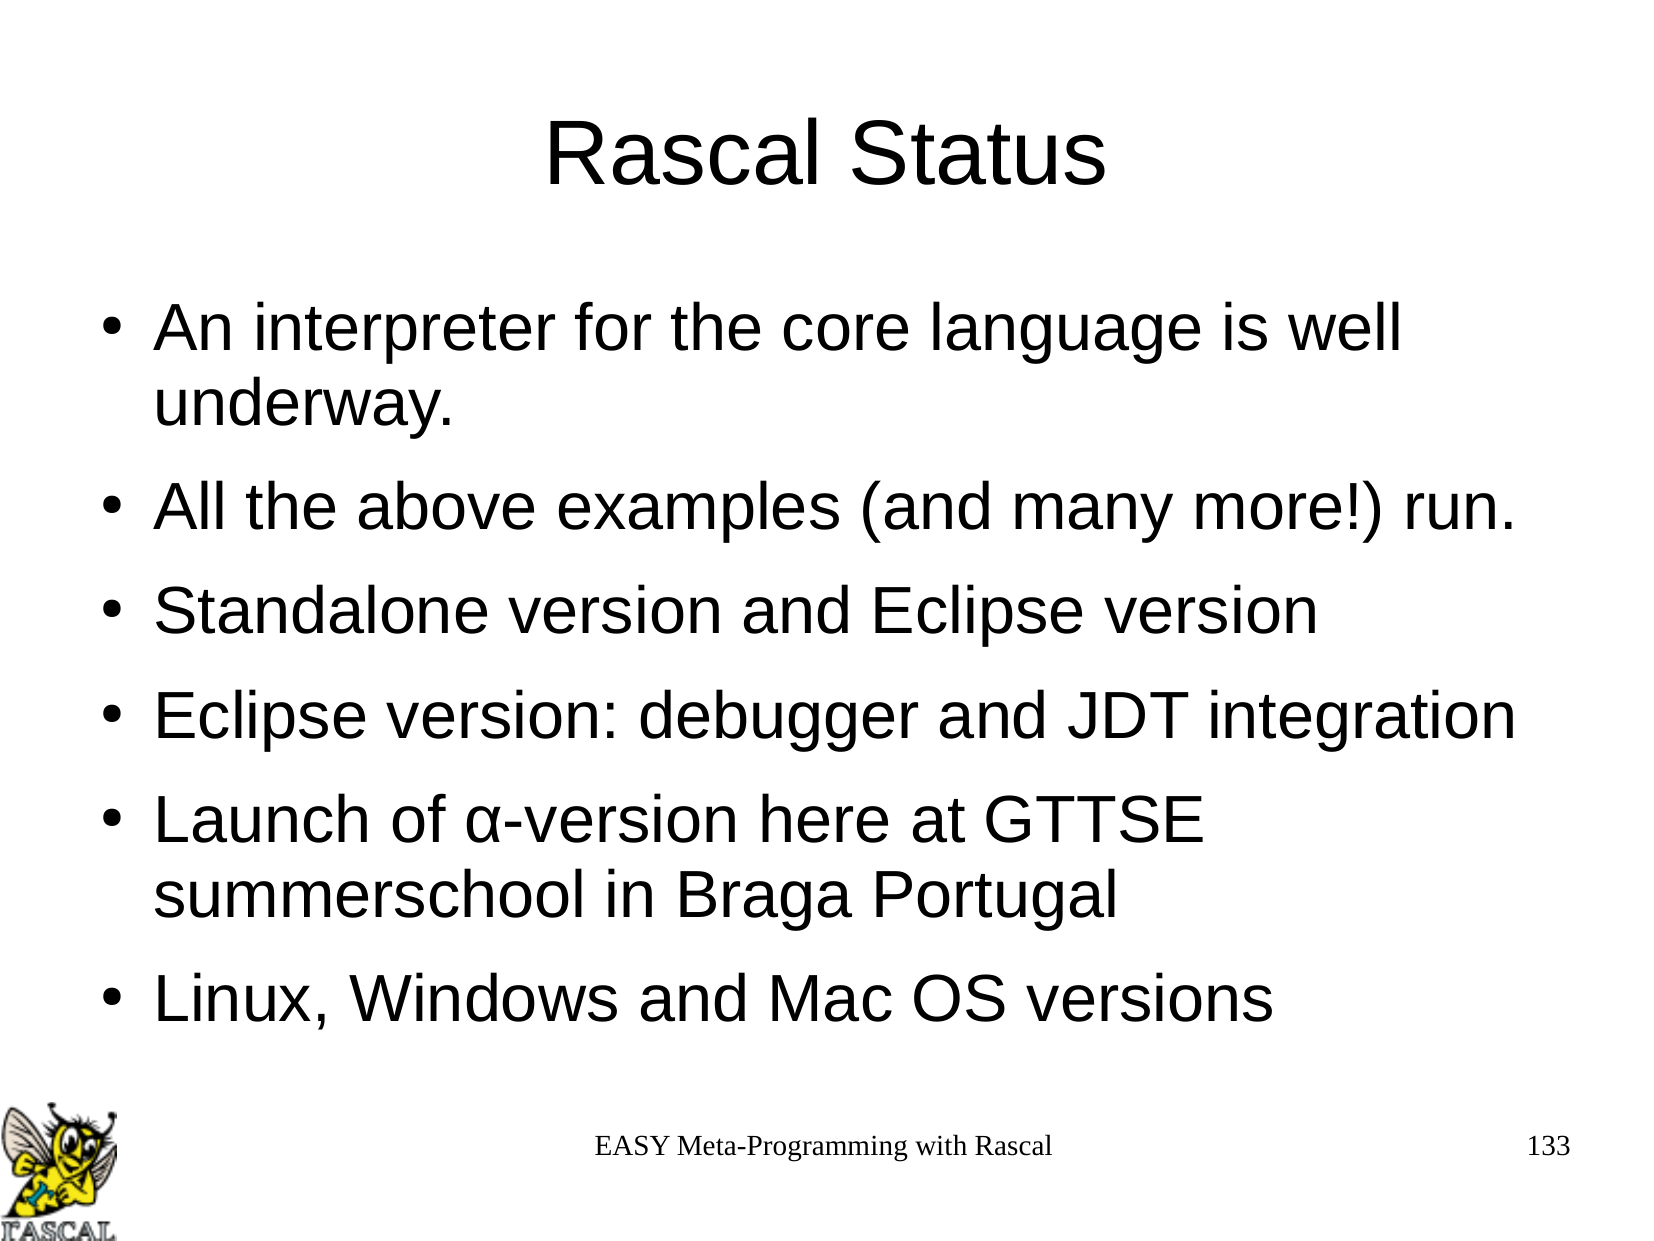

# Rascal Status
An interpreter for the core language is well underway.
All the above examples (and many more!) run.
Standalone version and Eclipse version
Eclipse version: debugger and JDT integration
Launch of α-version here at GTTSE summerschool in Braga Portugal
Linux, Windows and Mac OS versions
133